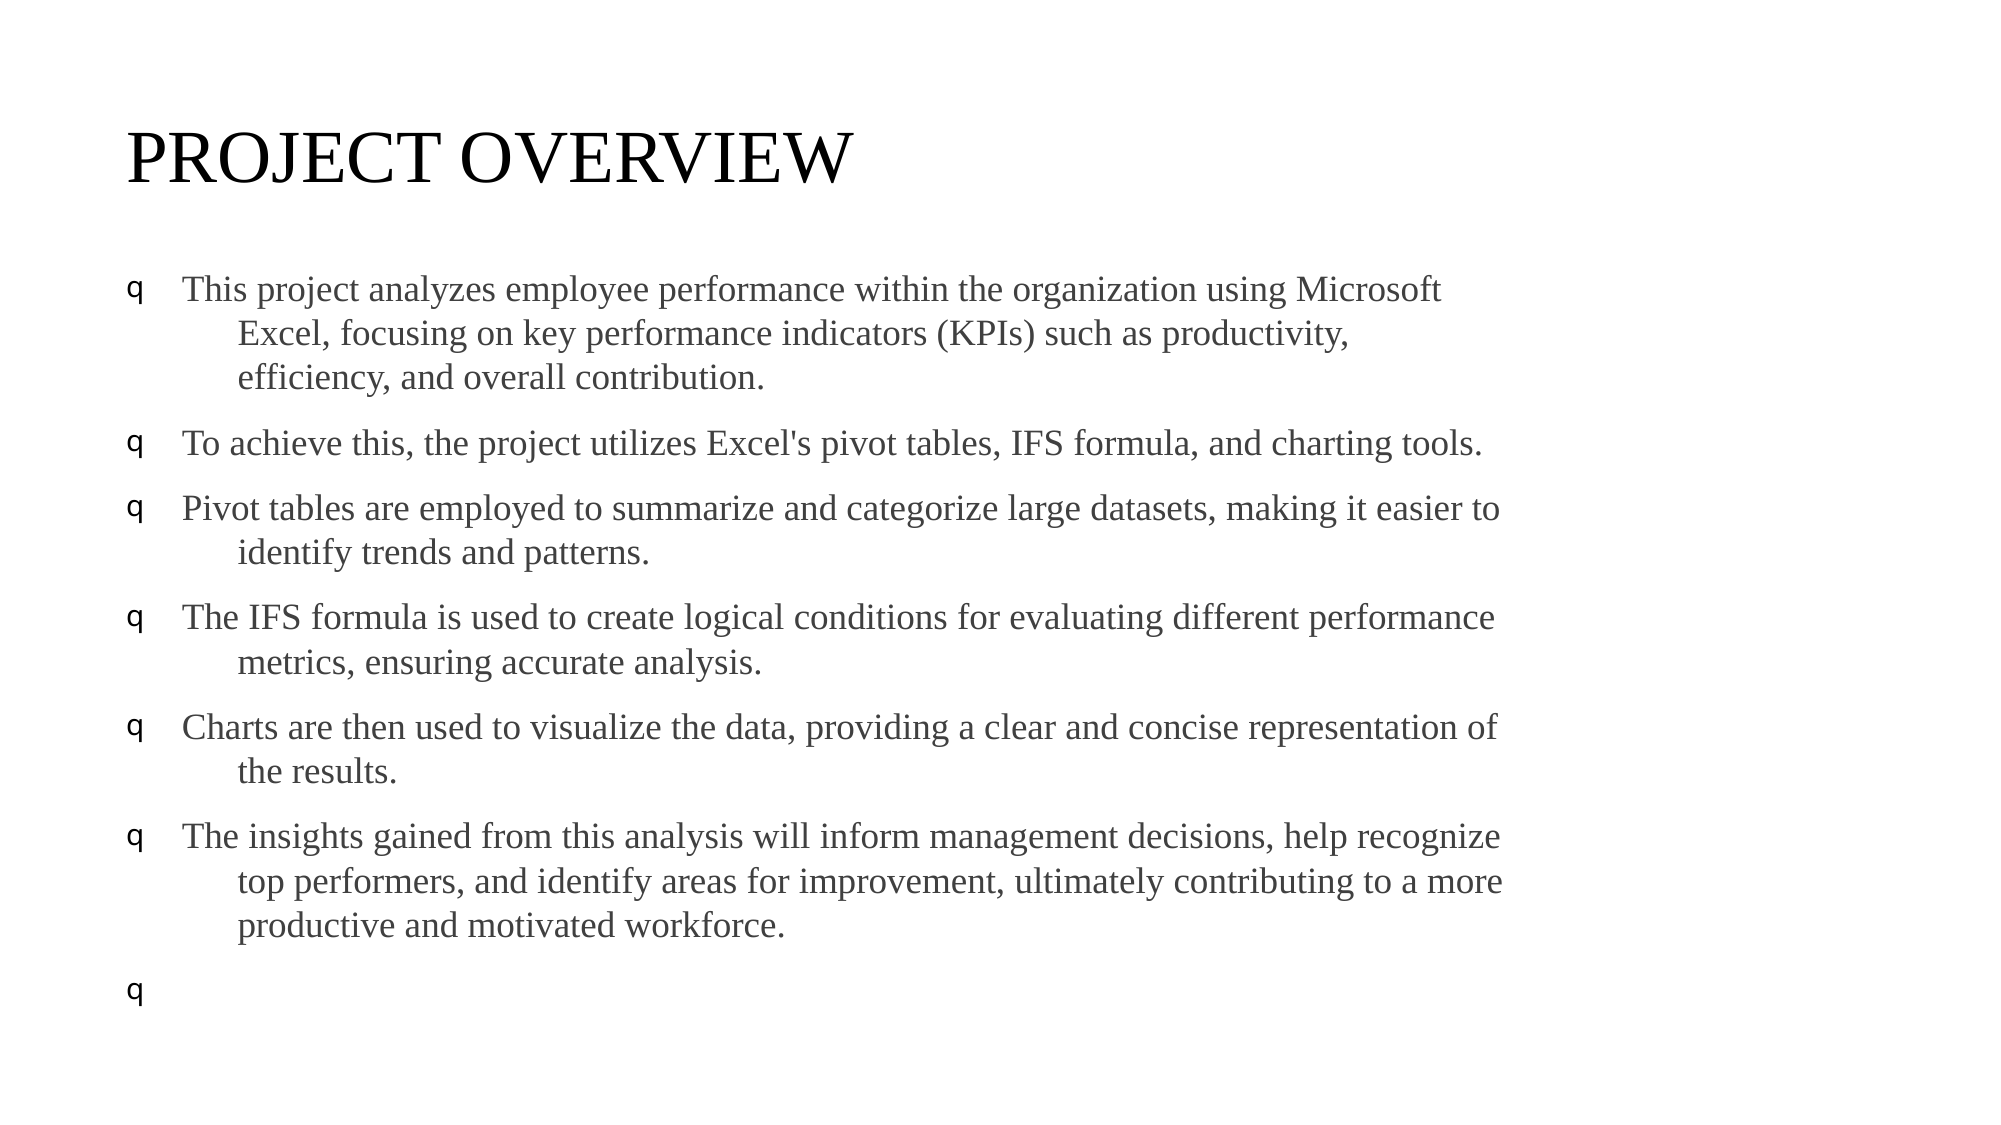

# PROJECT OVERVIEW
This project analyzes employee performance within the organization using Microsoft Excel, focusing on key performance indicators (KPIs) such as productivity, efficiency, and overall contribution.
To achieve this, the project utilizes Excel's pivot tables, IFS formula, and charting tools.
Pivot tables are employed to summarize and categorize large datasets, making it easier to identify trends and patterns.
The IFS formula is used to create logical conditions for evaluating different performance metrics, ensuring accurate analysis.
Charts are then used to visualize the data, providing a clear and concise representation of the results.
The insights gained from this analysis will inform management decisions, help recognize top performers, and identify areas for improvement, ultimately contributing to a more productive and motivated workforce.